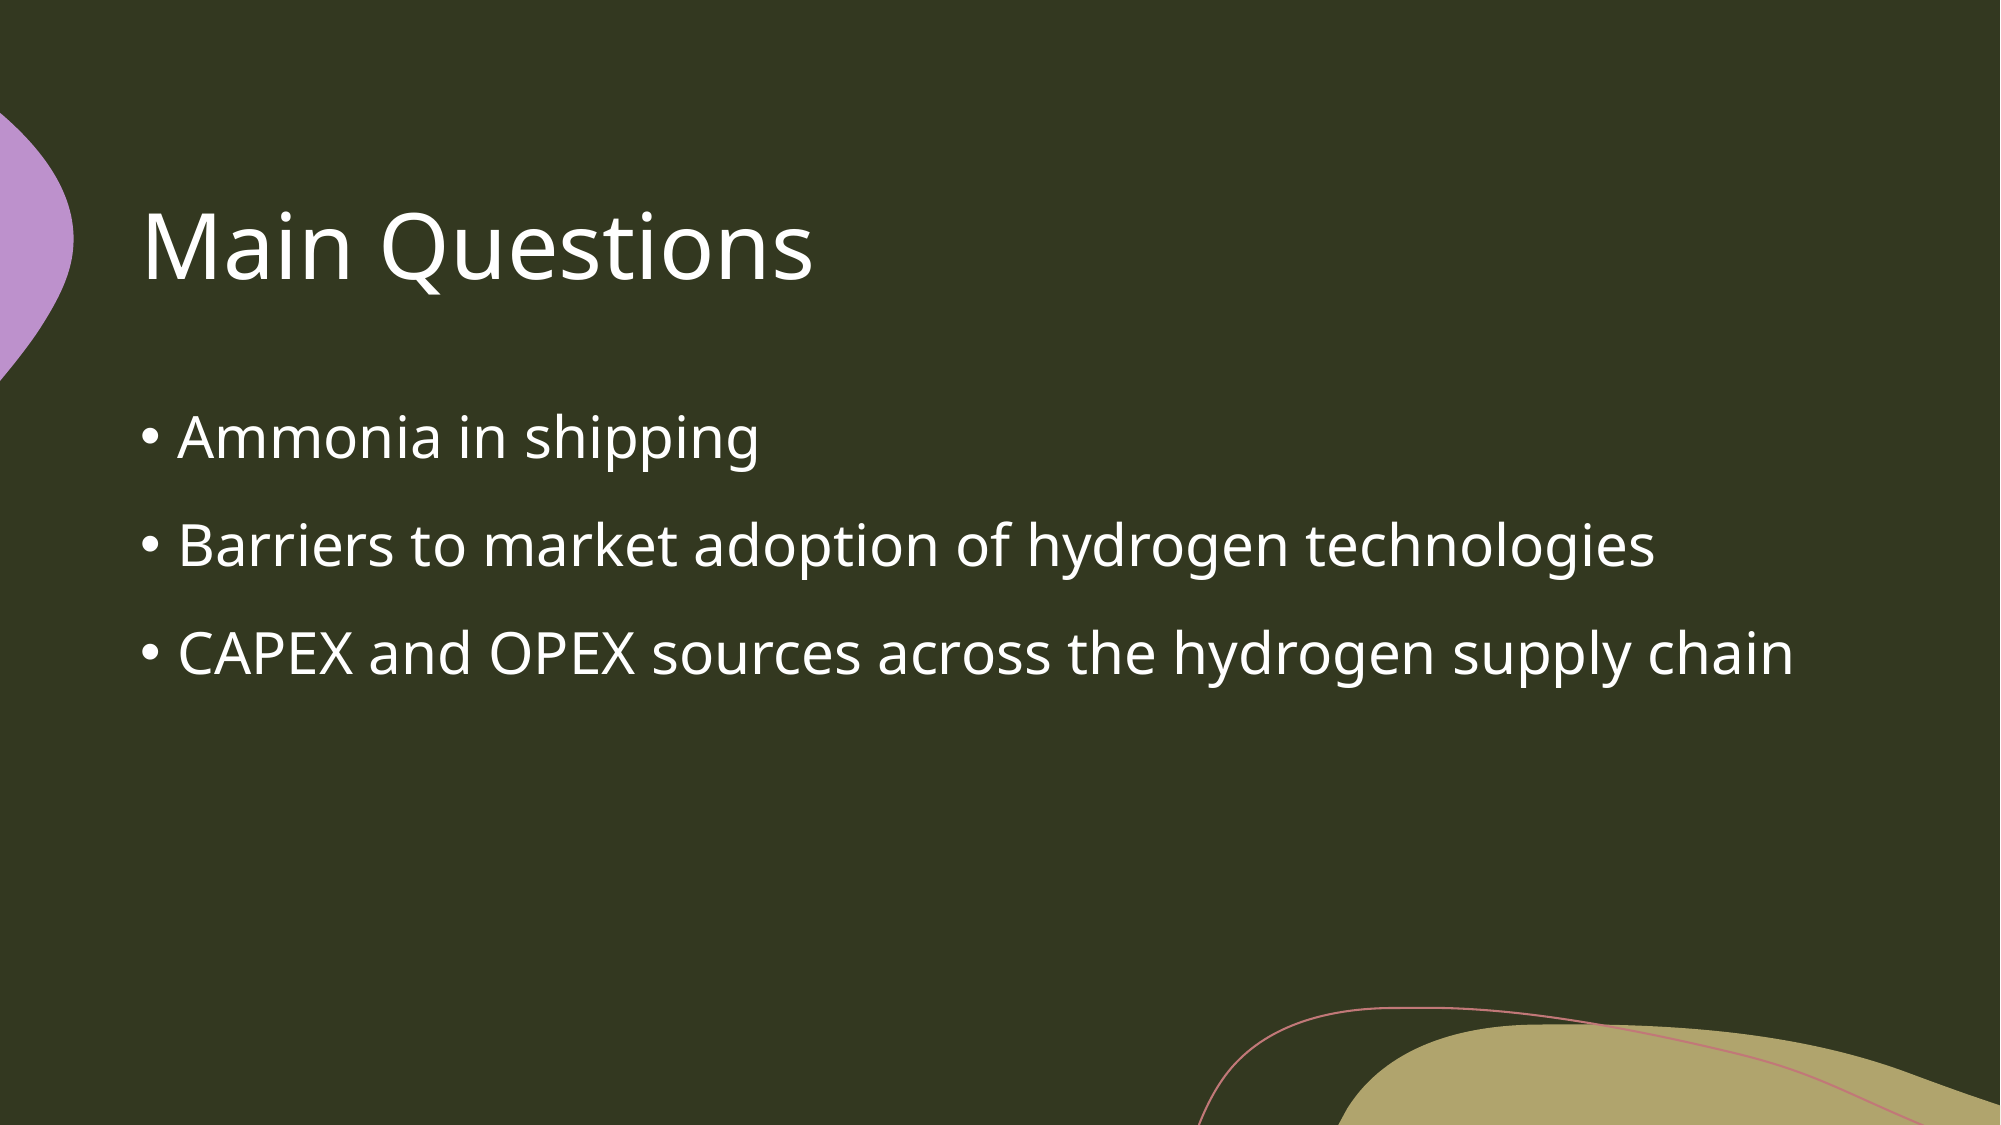

# Main Questions
Ammonia in shipping
Barriers to market adoption of hydrogen technologies
CAPEX and OPEX sources across the hydrogen supply chain